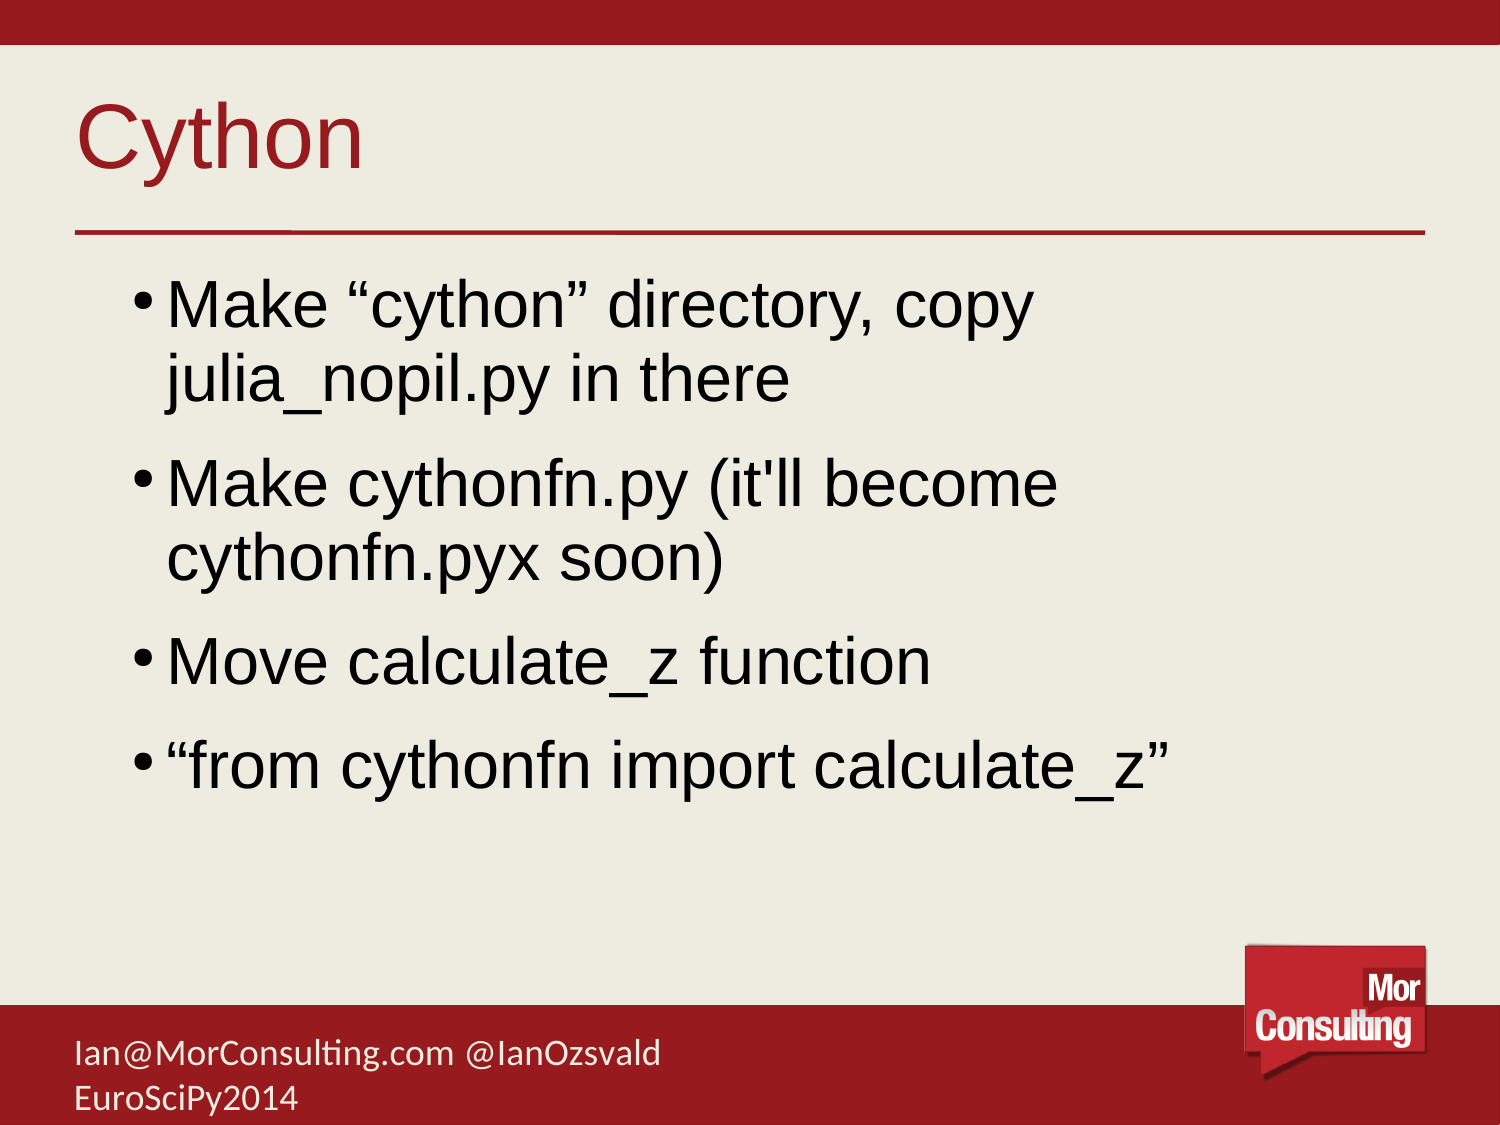

# Cython
Make “cython” directory, copy julia_nopil.py in there
Make cythonfn.py (it'll become cythonfn.pyx soon)
Move calculate_z function
“from cythonfn import calculate_z”